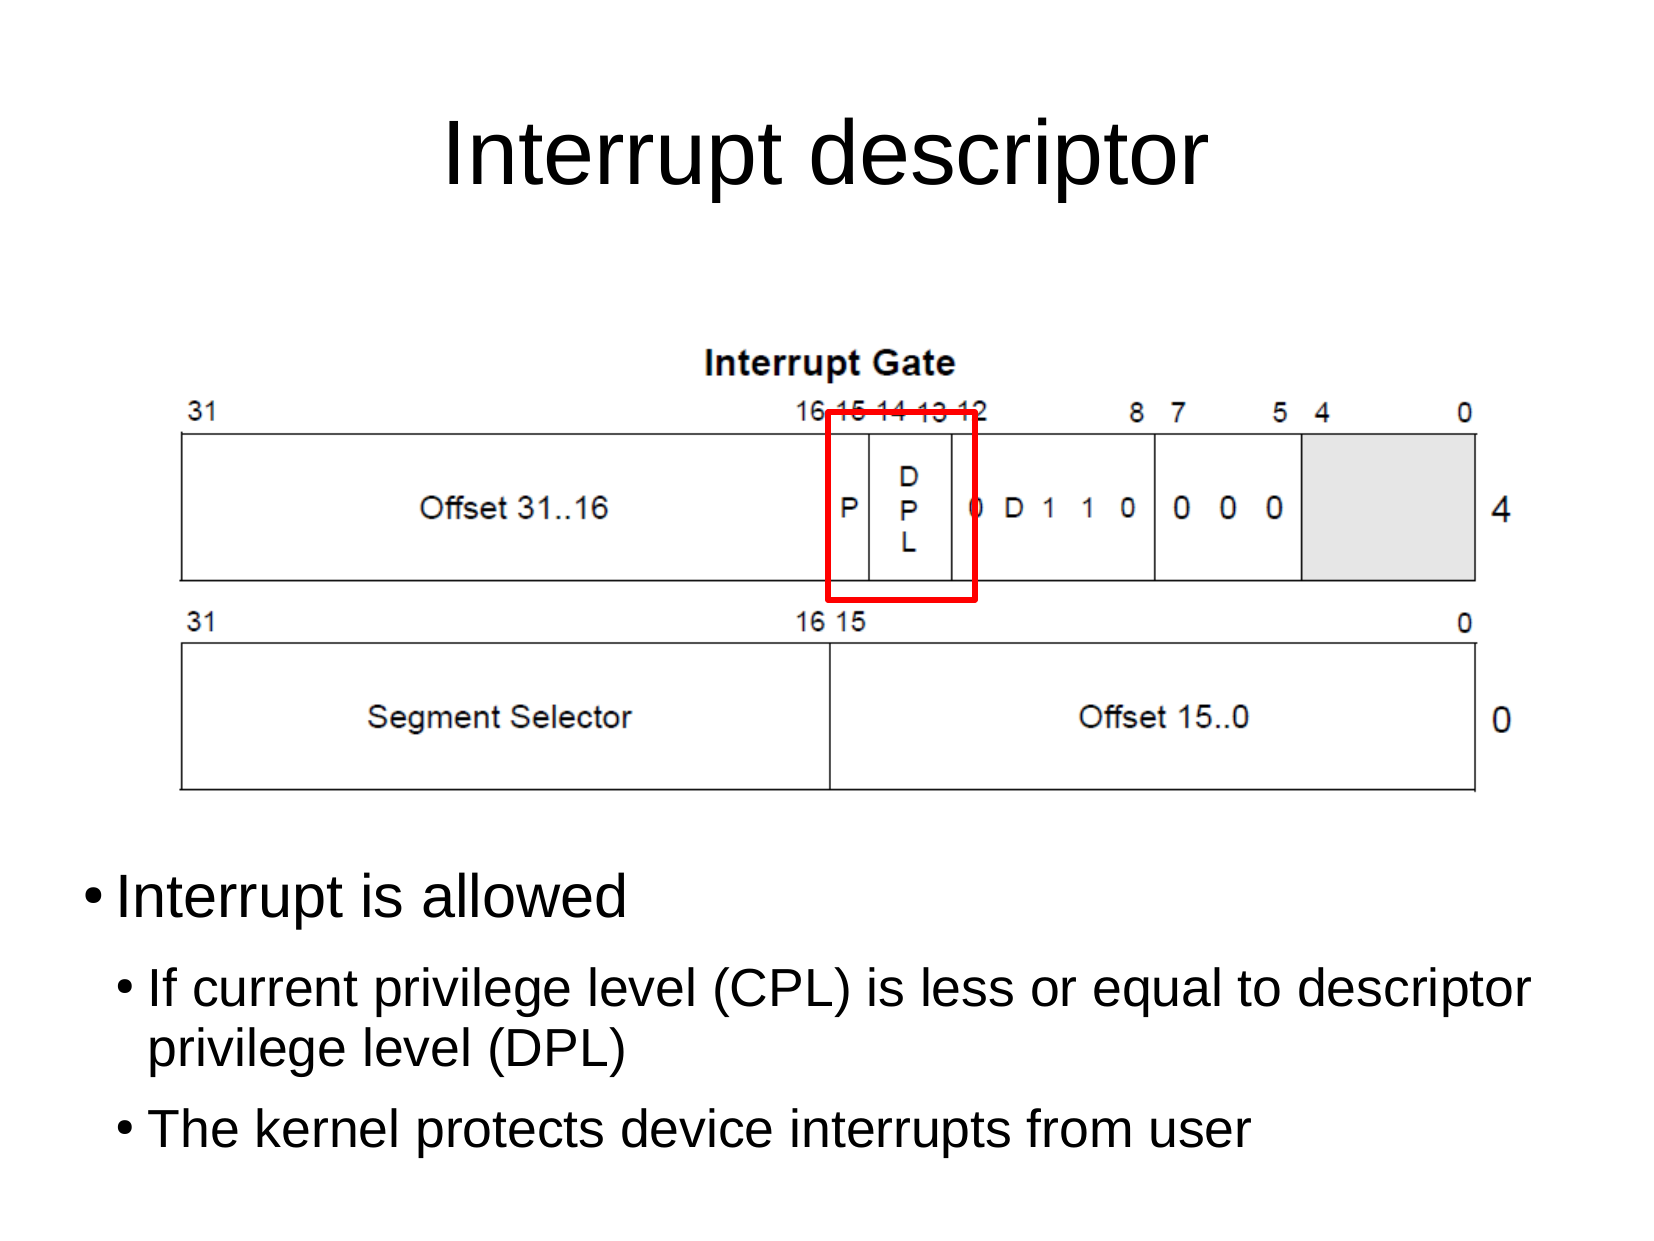

# Interrupt descriptor
Interrupt is allowed
If current privilege level (CPL) is less or equal to descriptor privilege level (DPL)
The kernel protects device interrupts from user